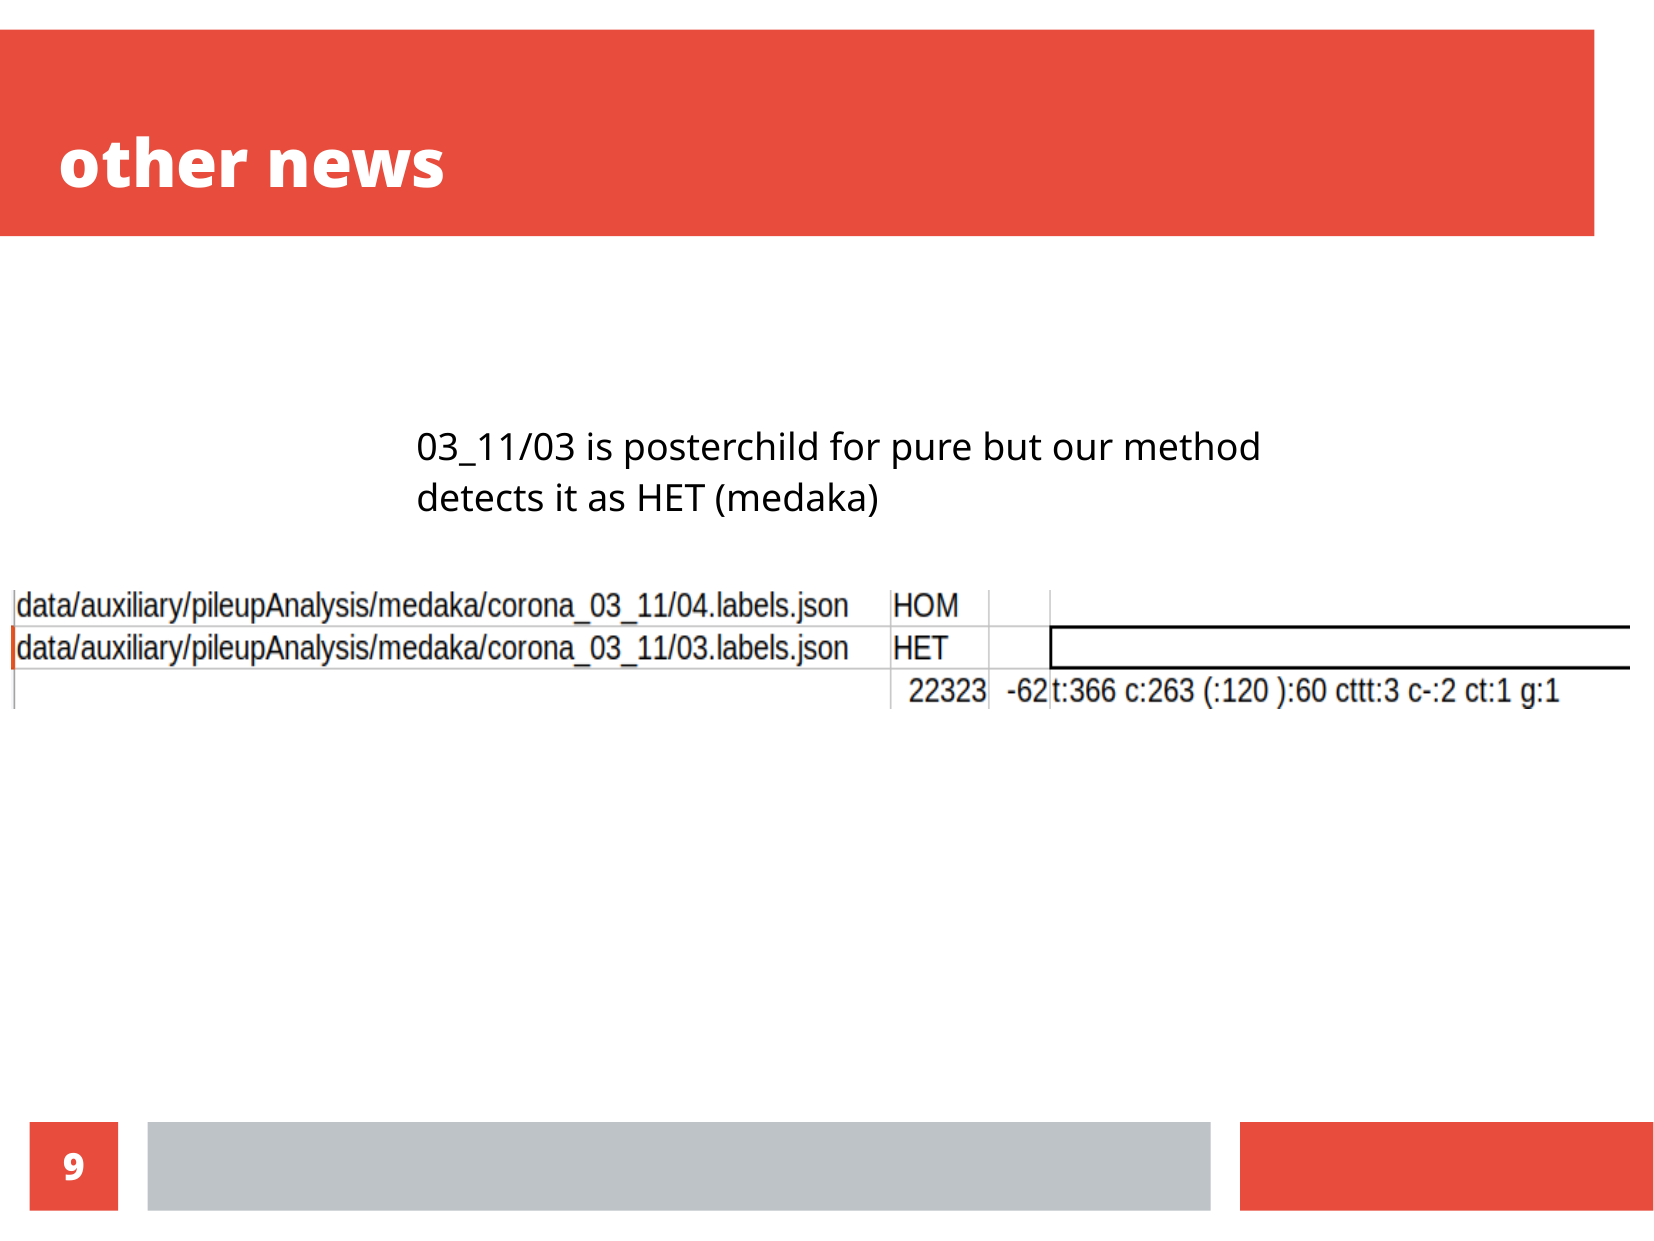

# other news
03_11/03 is posterchild for pure but our method detects it as HET (medaka)
9